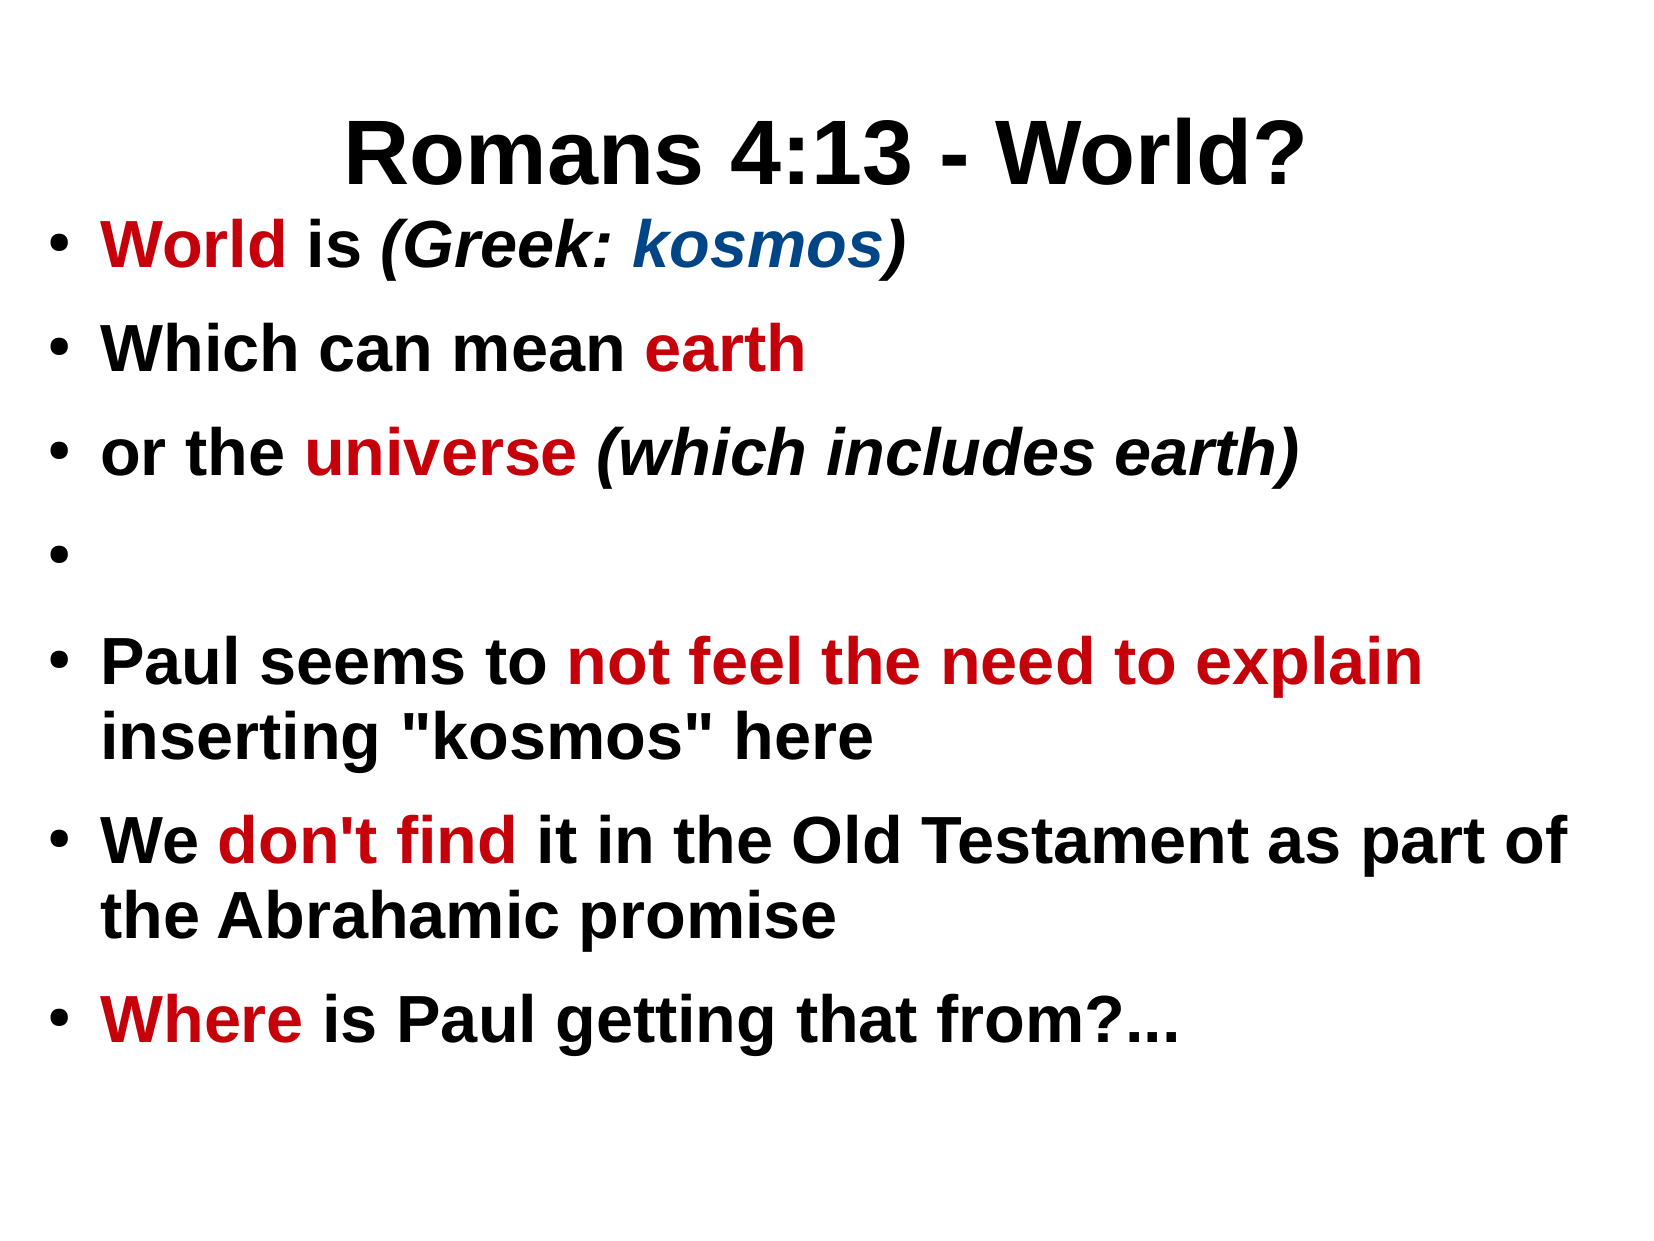

# Romans 4:13 - World?
World is (Greek: kosmos)
Which can mean earth
or the universe (which includes earth)
Paul seems to not feel the need to explain
inserting "kosmos" here
We don't find it in the Old Testament as part of the Abrahamic promise
Where is Paul getting that from?...